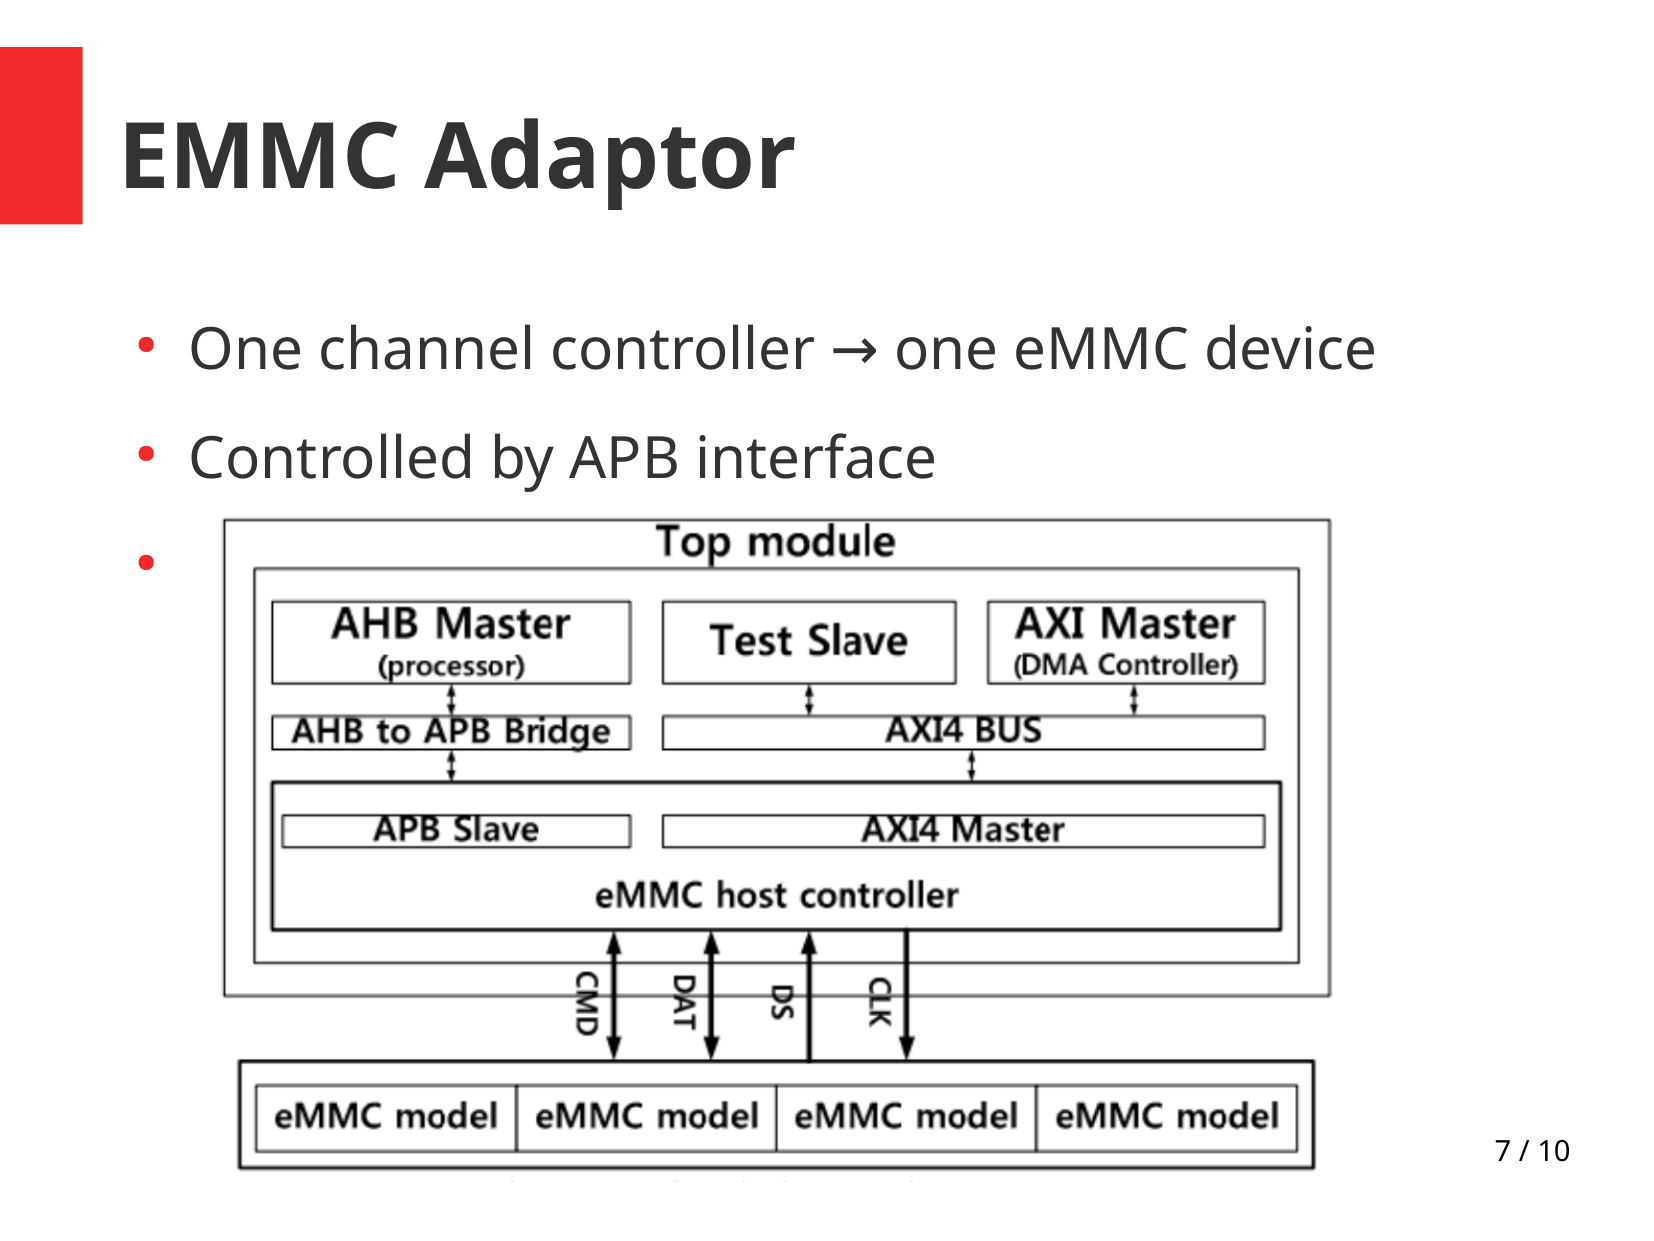

# EMMC Adaptor
One channel controller → one eMMC device
Controlled by APB interface
7